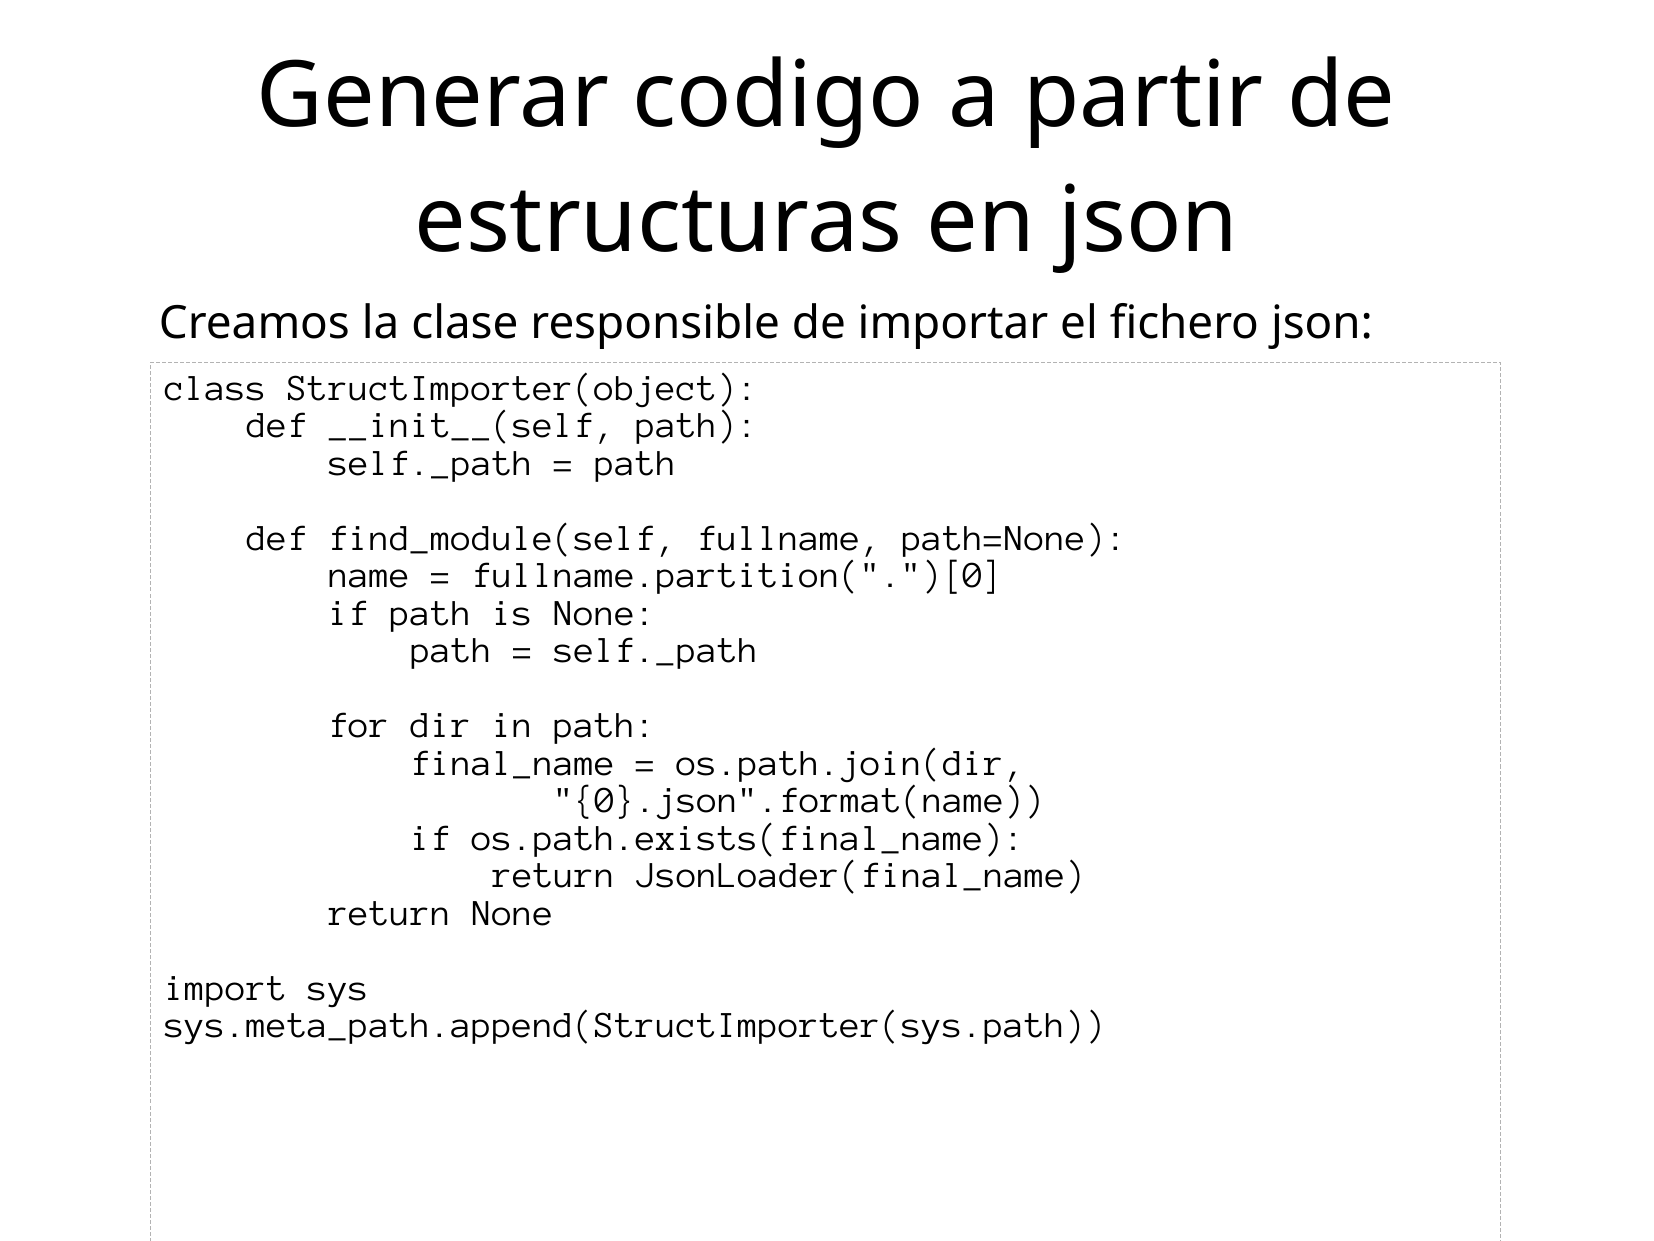

# Generar codigo a partir de estructuras en json
Creamos la clase responsible de importar el fichero json:
class StructImporter(object):
 def __init__(self, path):
 self._path = path
 def find_module(self, fullname, path=None):
 name = fullname.partition(".")[0]
 if path is None:
 path = self._path
 for dir in path:
 final_name = os.path.join(dir,
 "{0}.json".format(name))
 if os.path.exists(final_name):
 return JsonLoader(final_name)
 return None
import sys
sys.meta_path.append(StructImporter(sys.path))